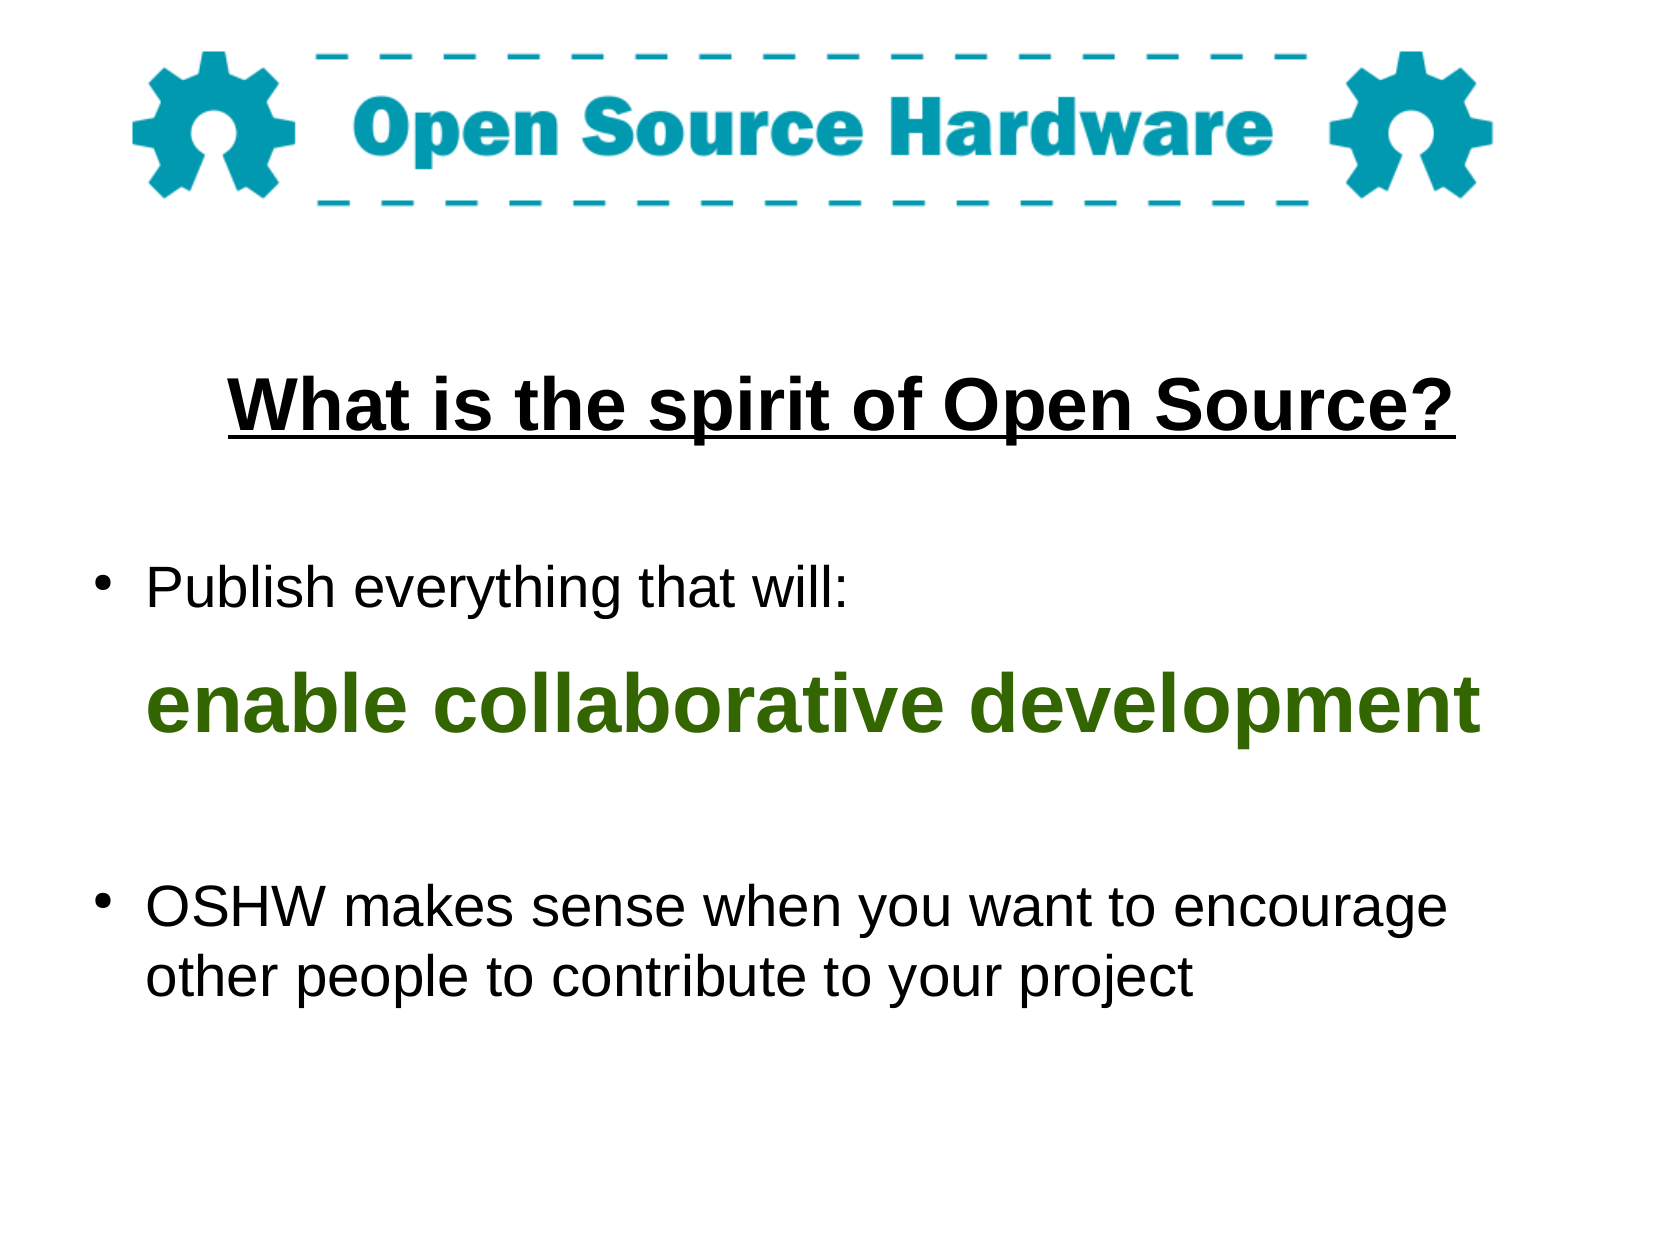

# What is the spirit of Open Source?
Publish everything that will:
enable collaborative development
OSHW makes sense when you want to encourage other people to contribute to your project